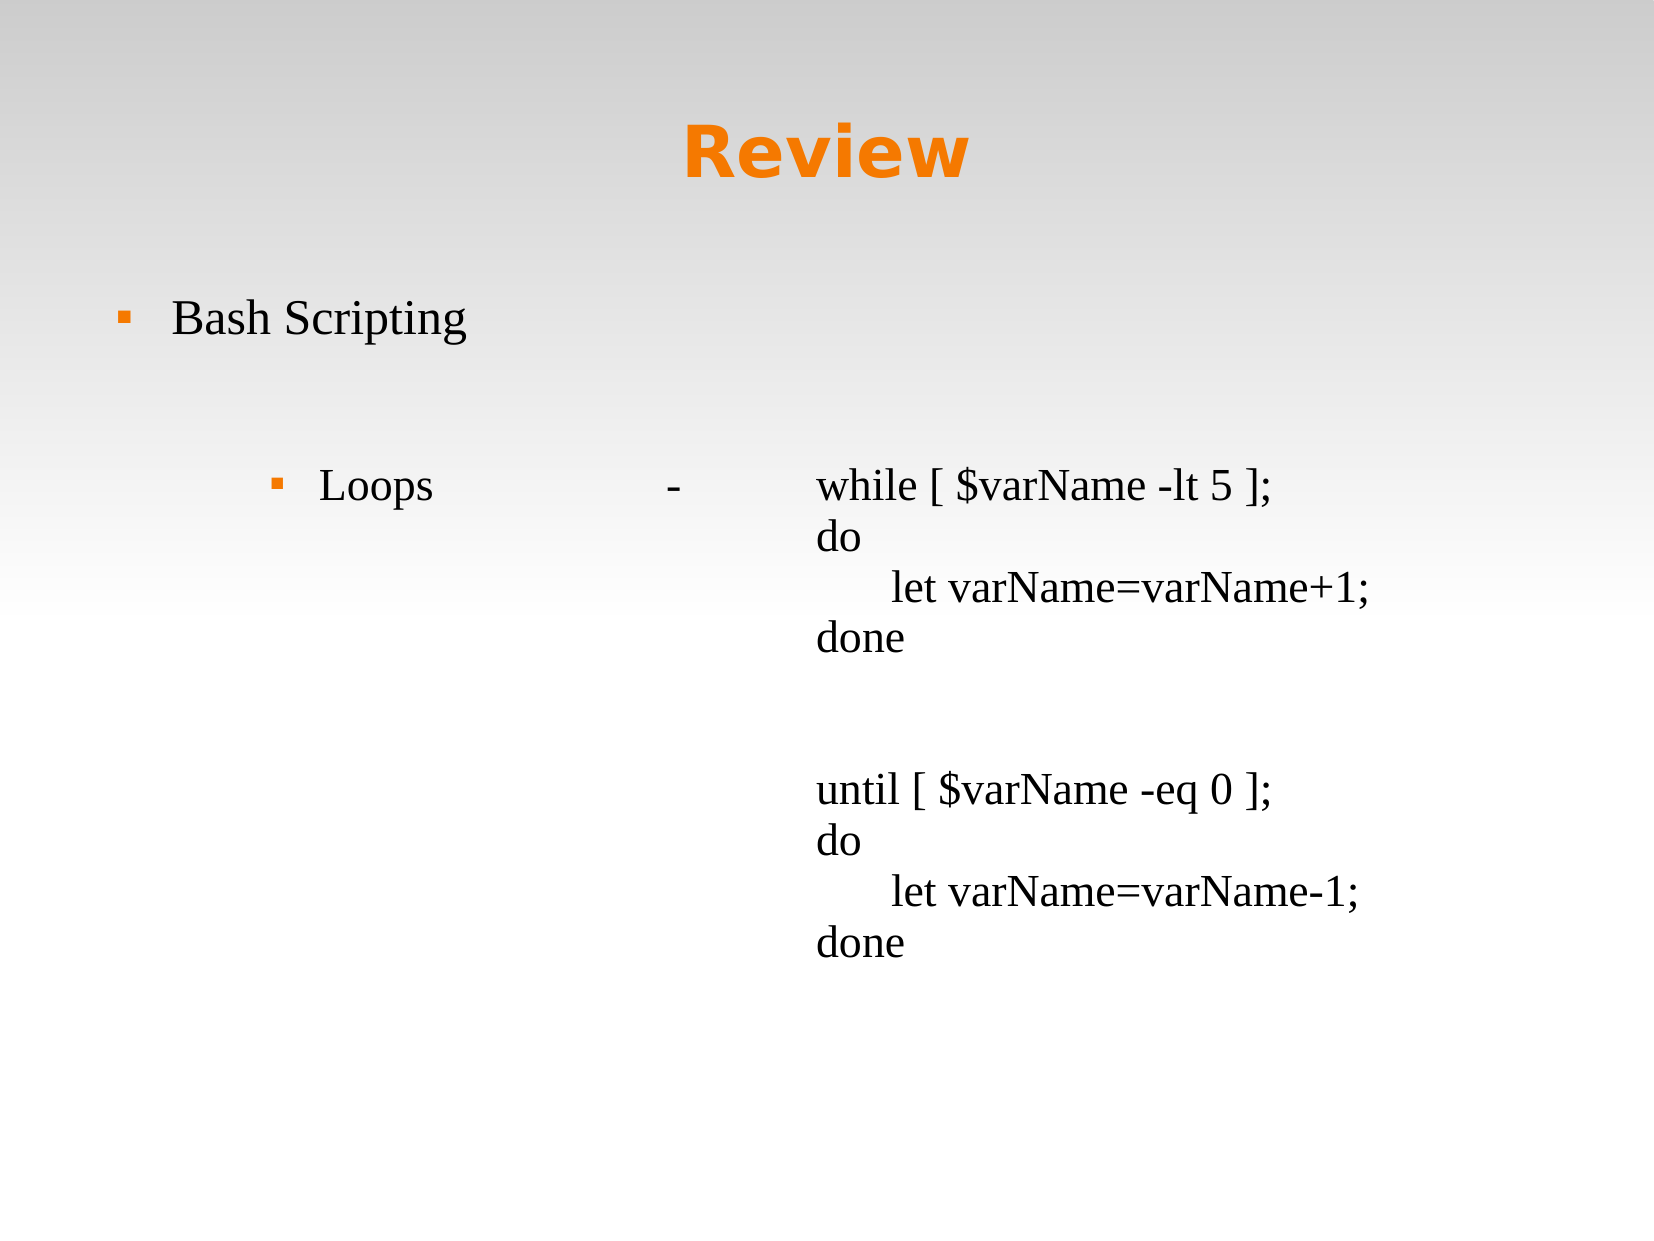

# Review
Bash Scripting
Loops				-		while [ $varName -lt 5 ];
						do
							let varName=varName+1;
						done
						until [ $varName -eq 0 ];
						do
							let varName=varName-1;
						done